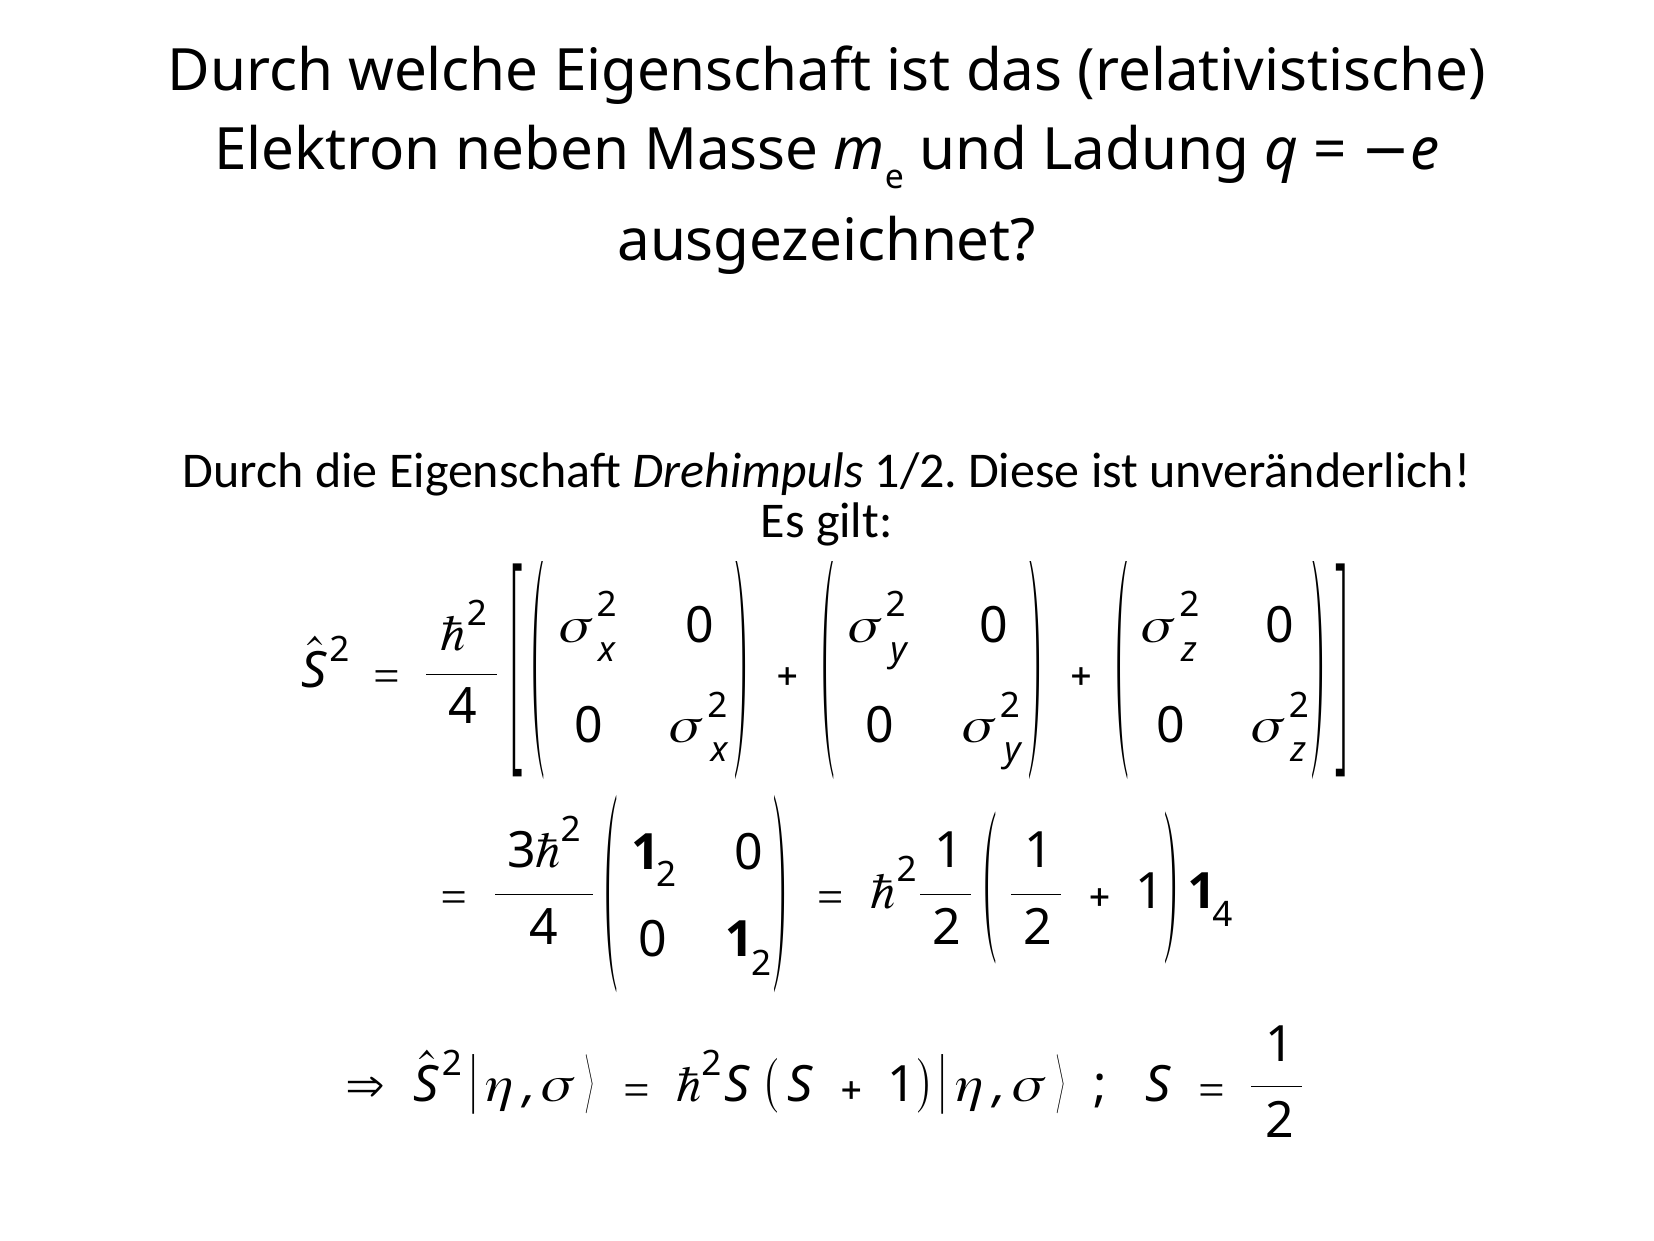

# Durch welche Eigenschaft ist das (relativistische) Elektron neben Masse me und Ladung q = −e ausgezeichnet?
Durch die Eigenschaft Drehimpuls 1/2. Diese ist unveränderlich!
Es gilt: